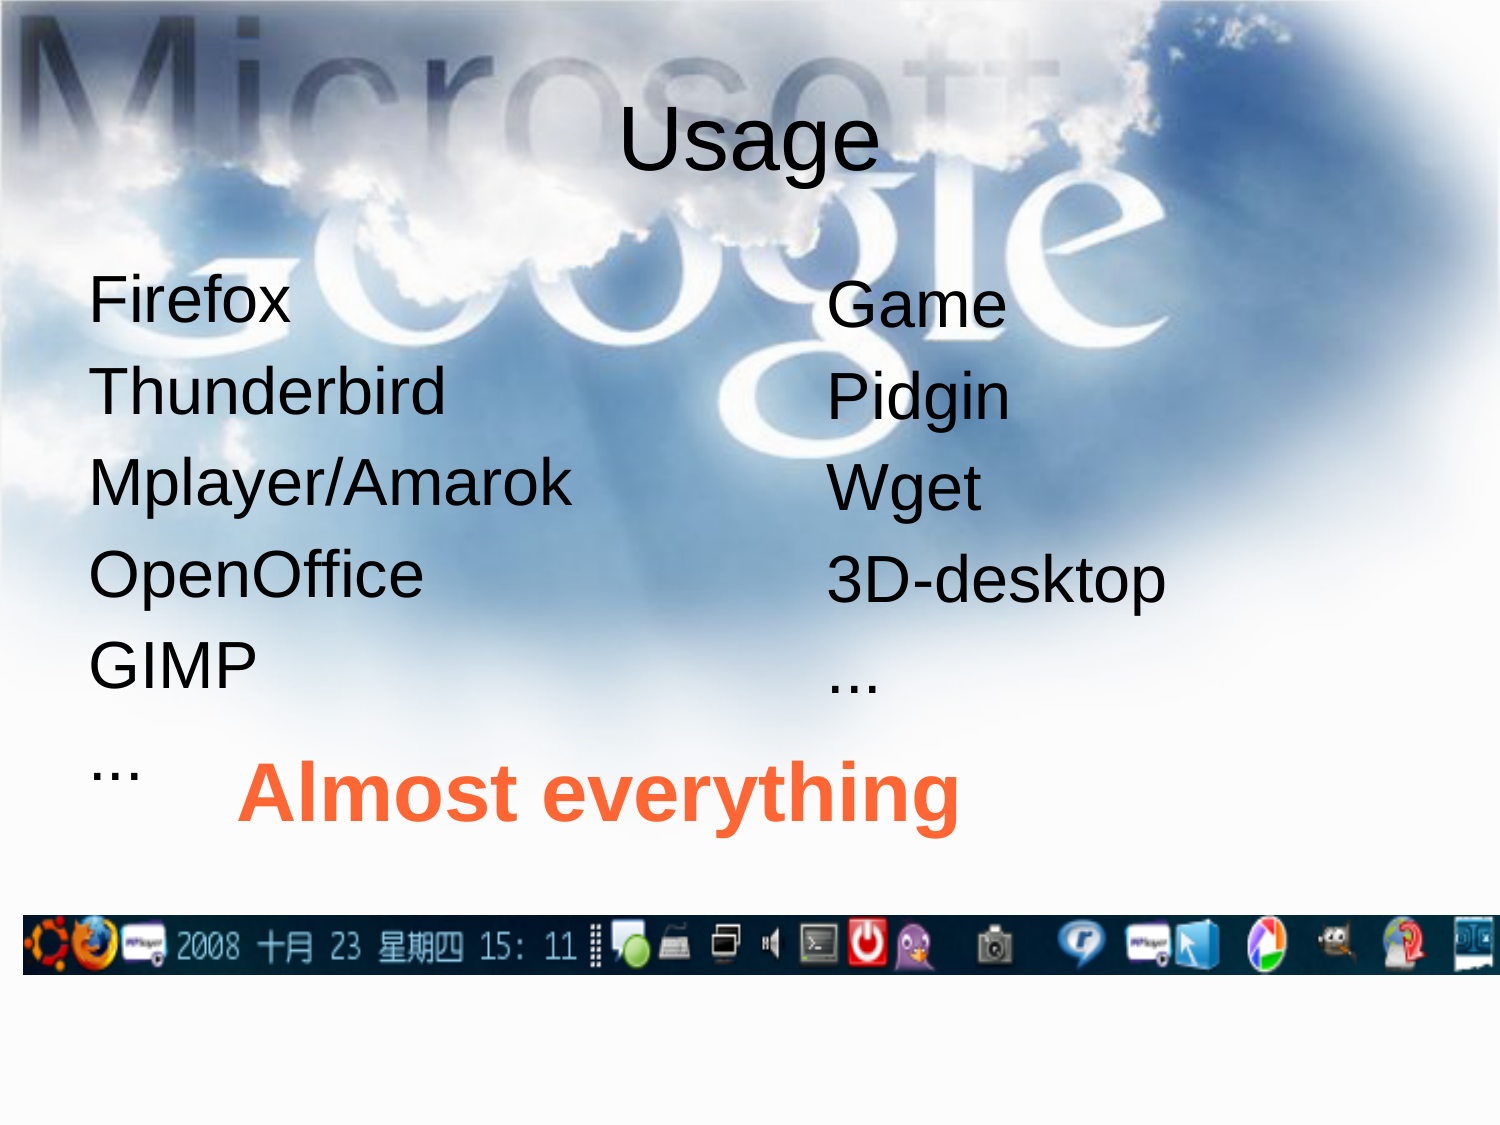

# Usage
Firefox
Thunderbird
Mplayer/Amarok
OpenOffice
GIMP
...
Game
Pidgin
Wget
3D-desktop
...
Almost everything